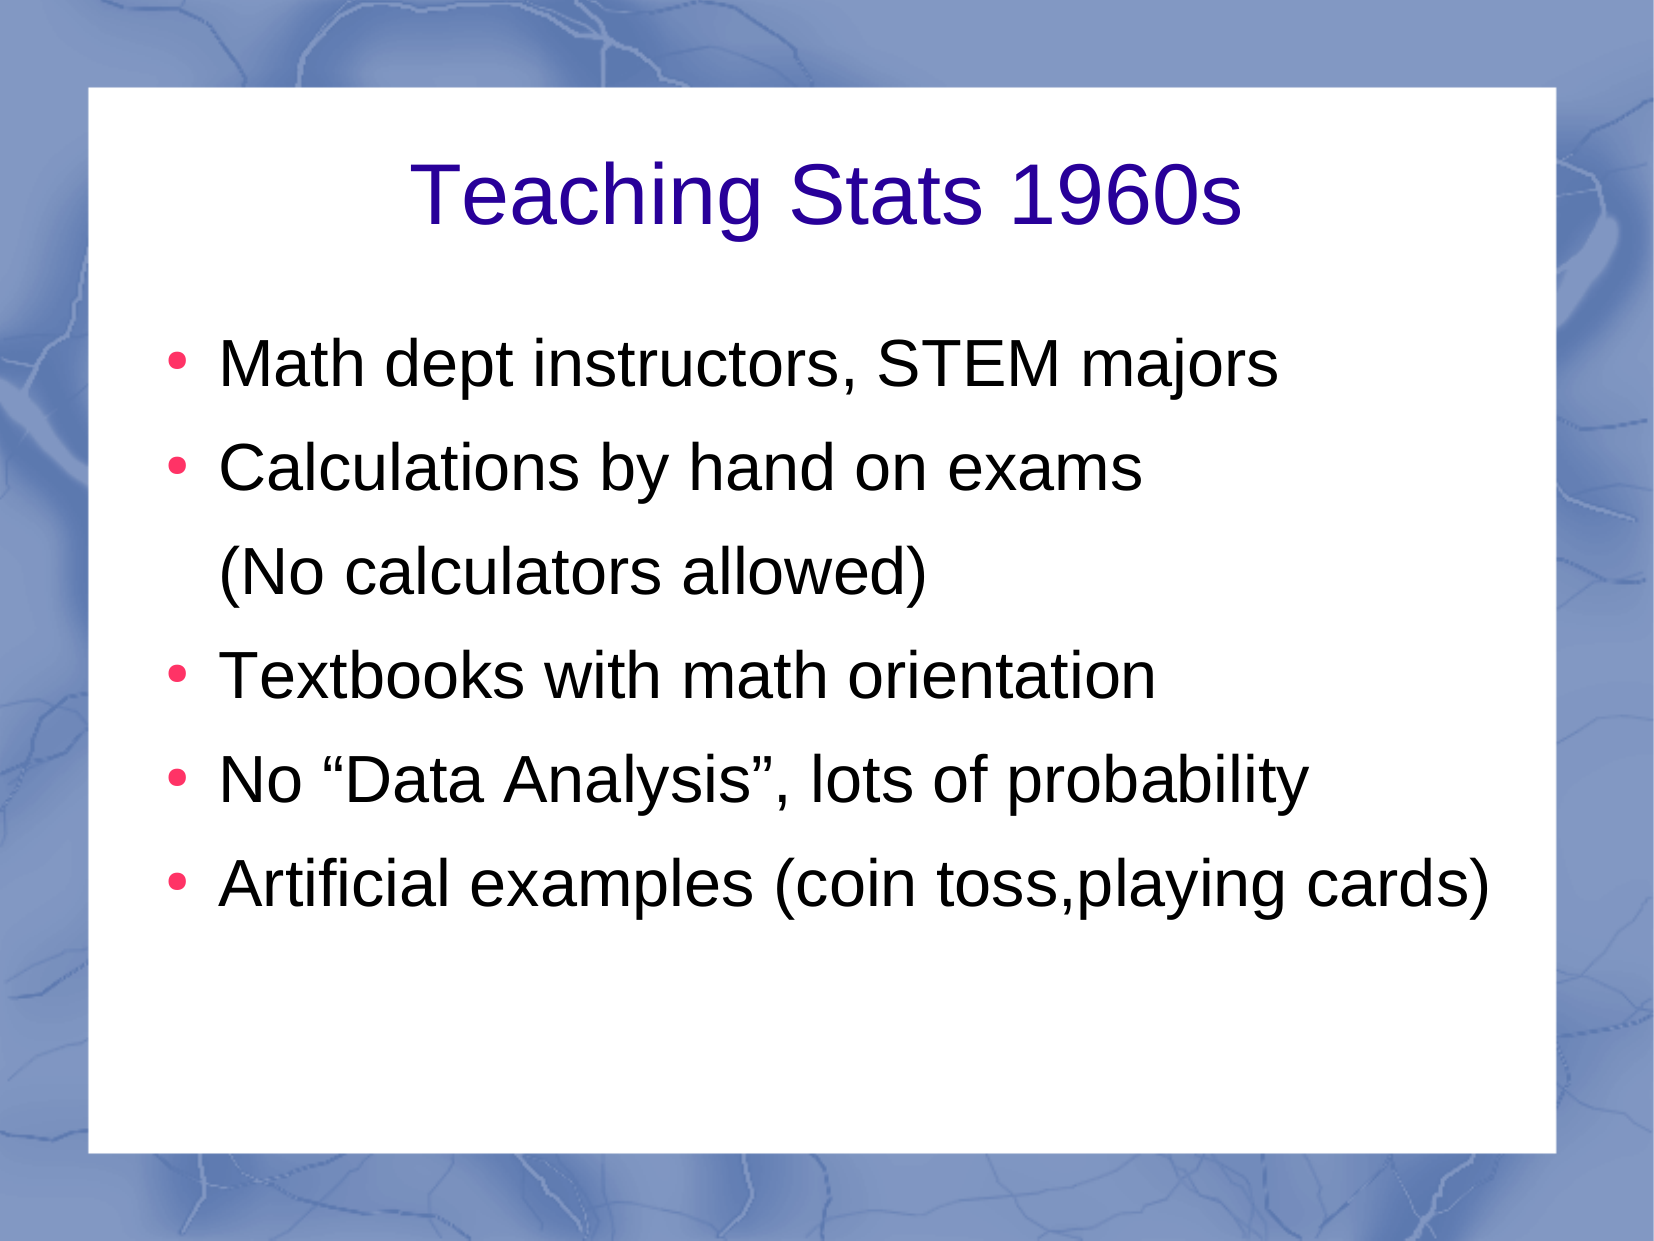

# Teaching Stats 1960s
Math dept instructors, STEM majors
Calculations by hand on exams
(No calculators allowed)
Textbooks with math orientation
No “Data Analysis”, lots of probability
Artificial examples (coin toss,playing cards)